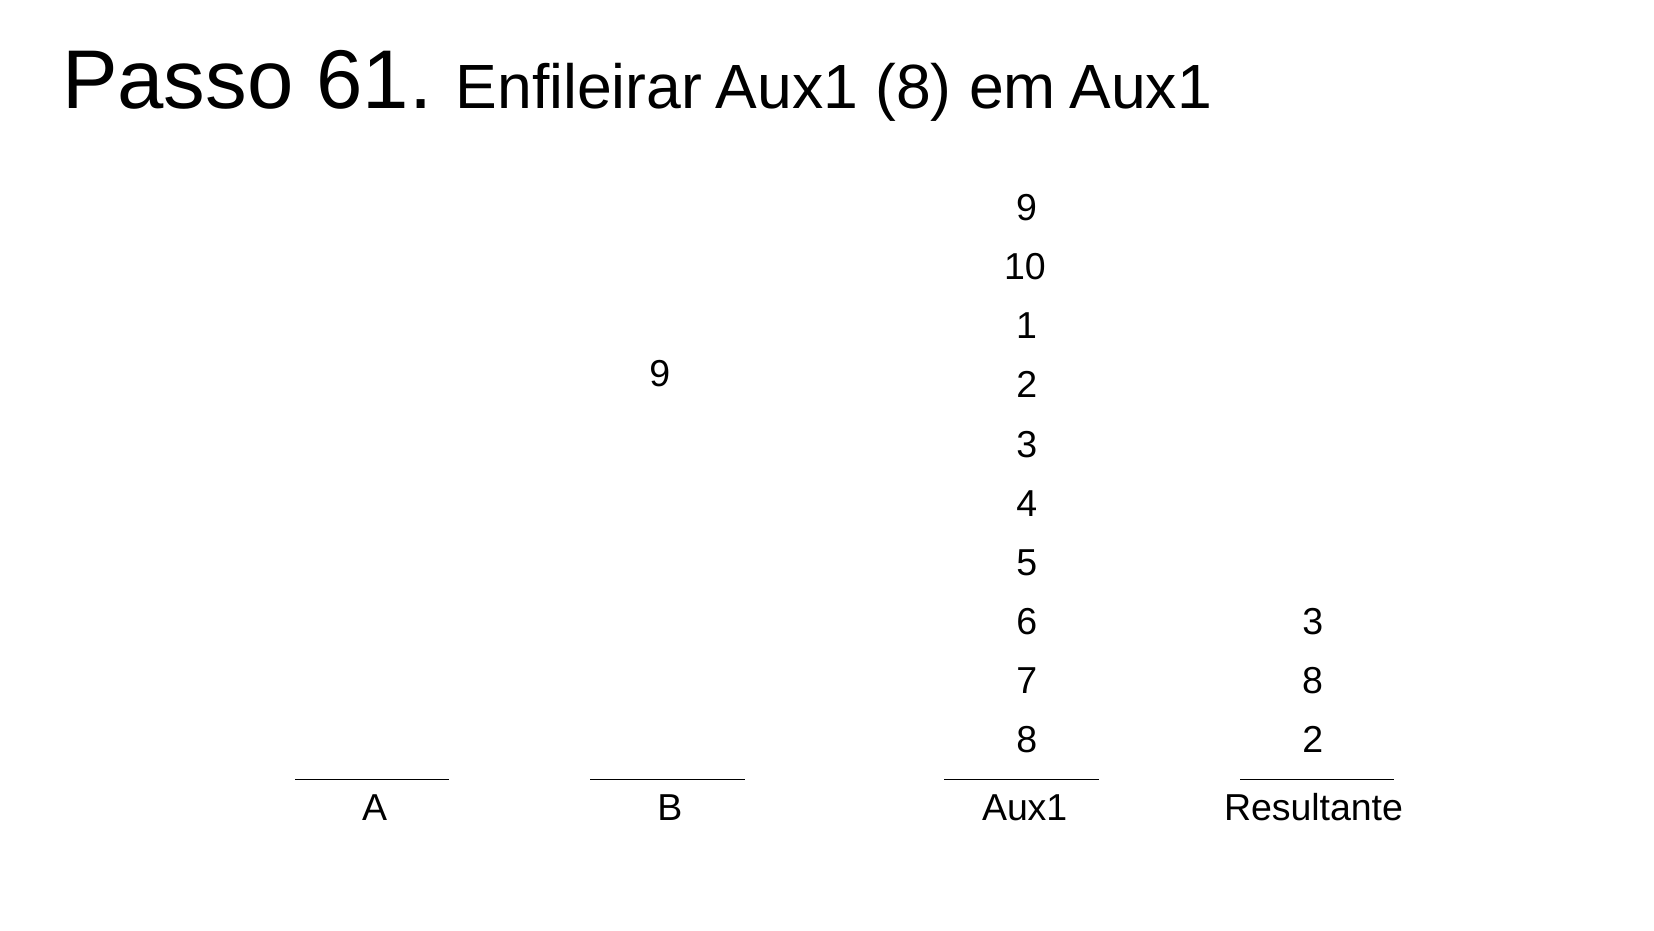

Passo 61. Enfileirar Aux1 (8) em Aux1
9
10
1
9
2
3
4
5
6
3
7
8
8
2
A
B
Aux1
Resultante